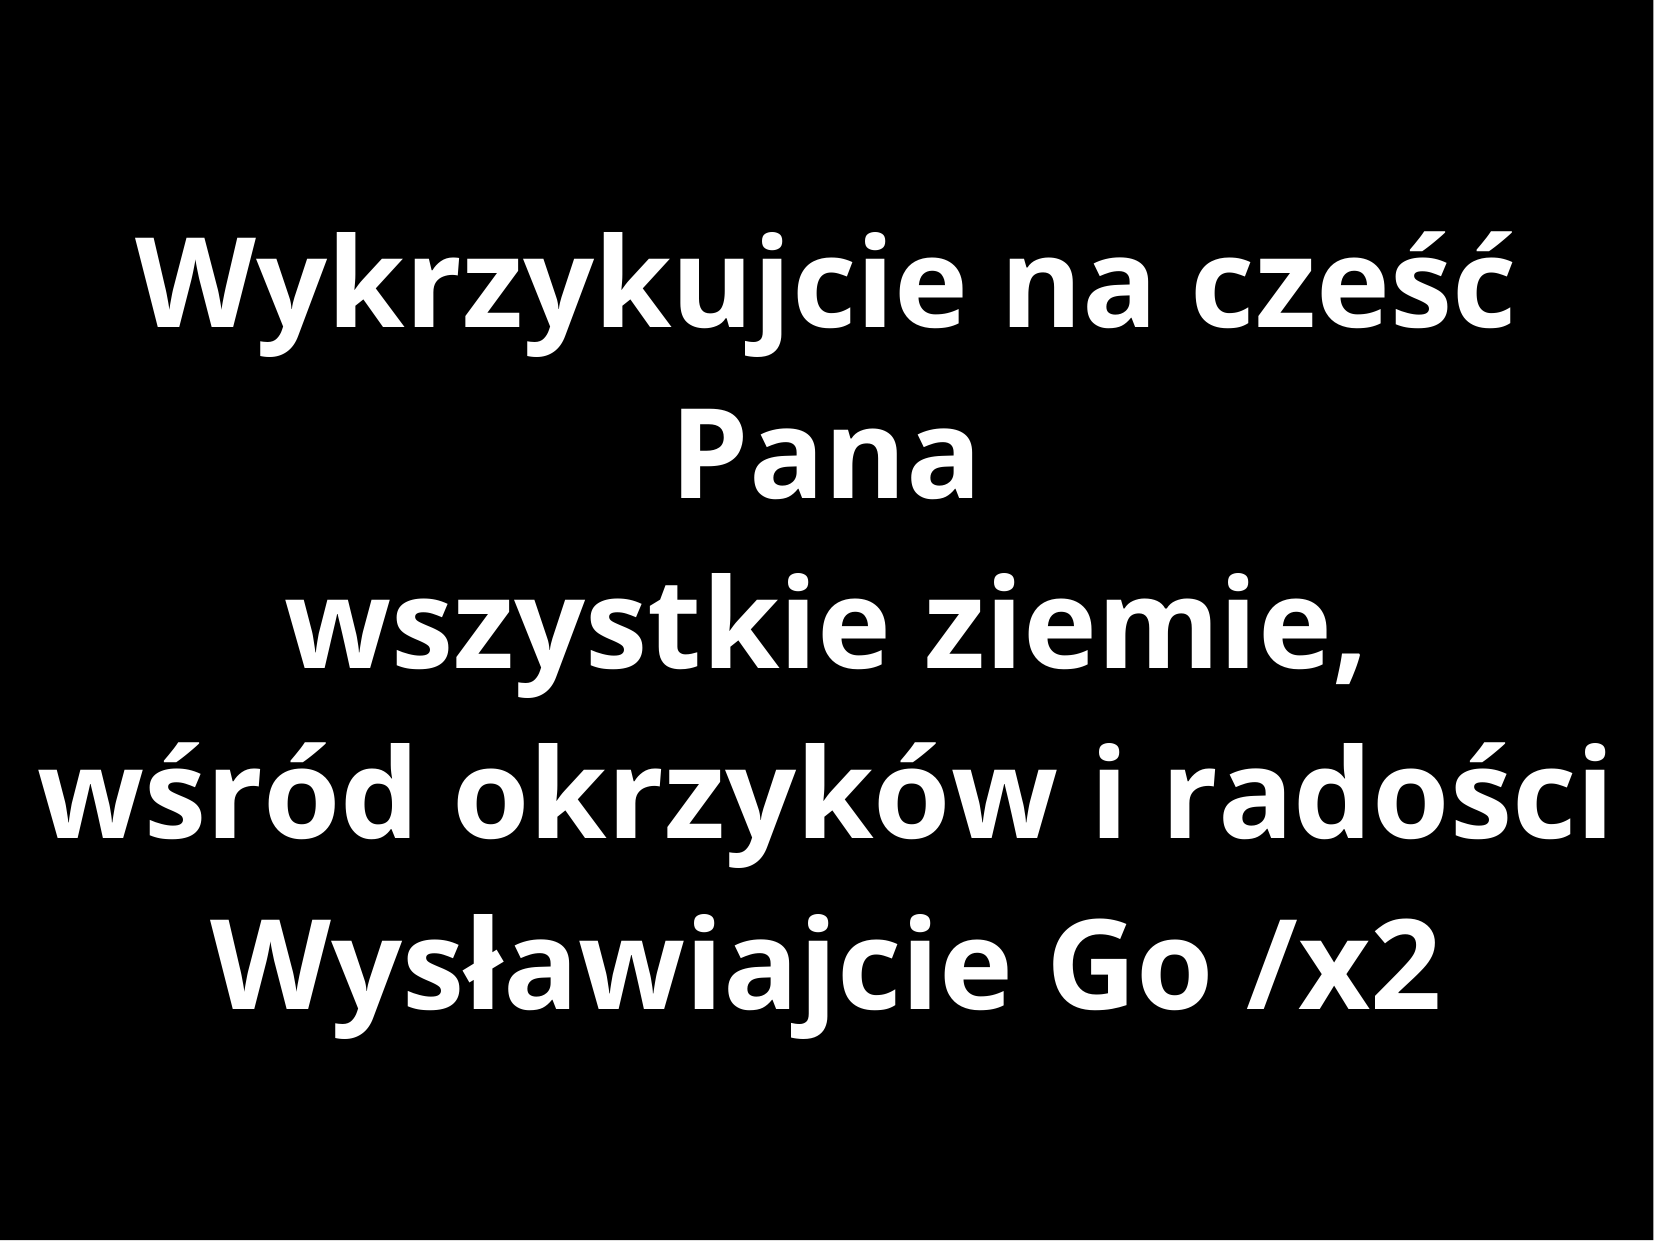

# Wykrzykujcie na cześć Pana wszystkie ziemie, wśród okrzyków i radości Wysławiajcie Go /x2